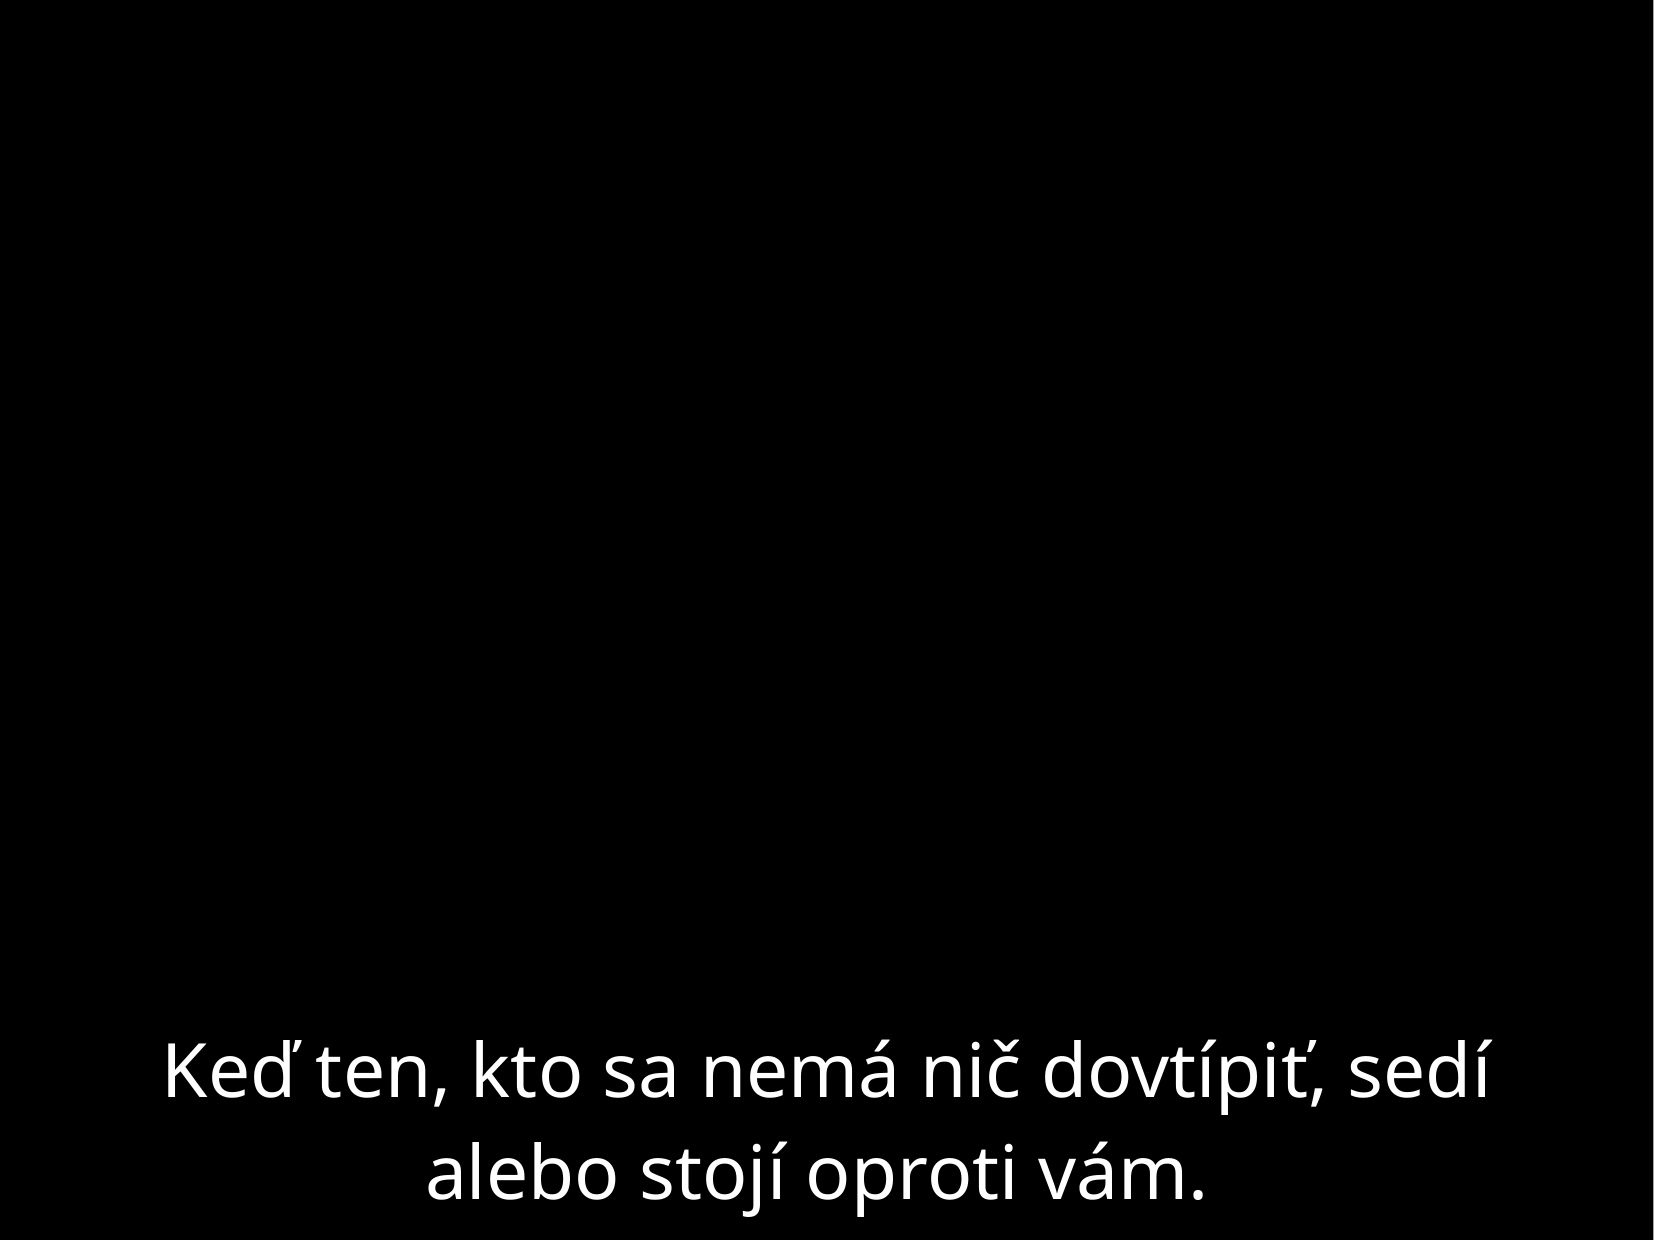

# Keď ten, kto sa nemá nič dovtípiť, sedí alebo stojí oproti vám.